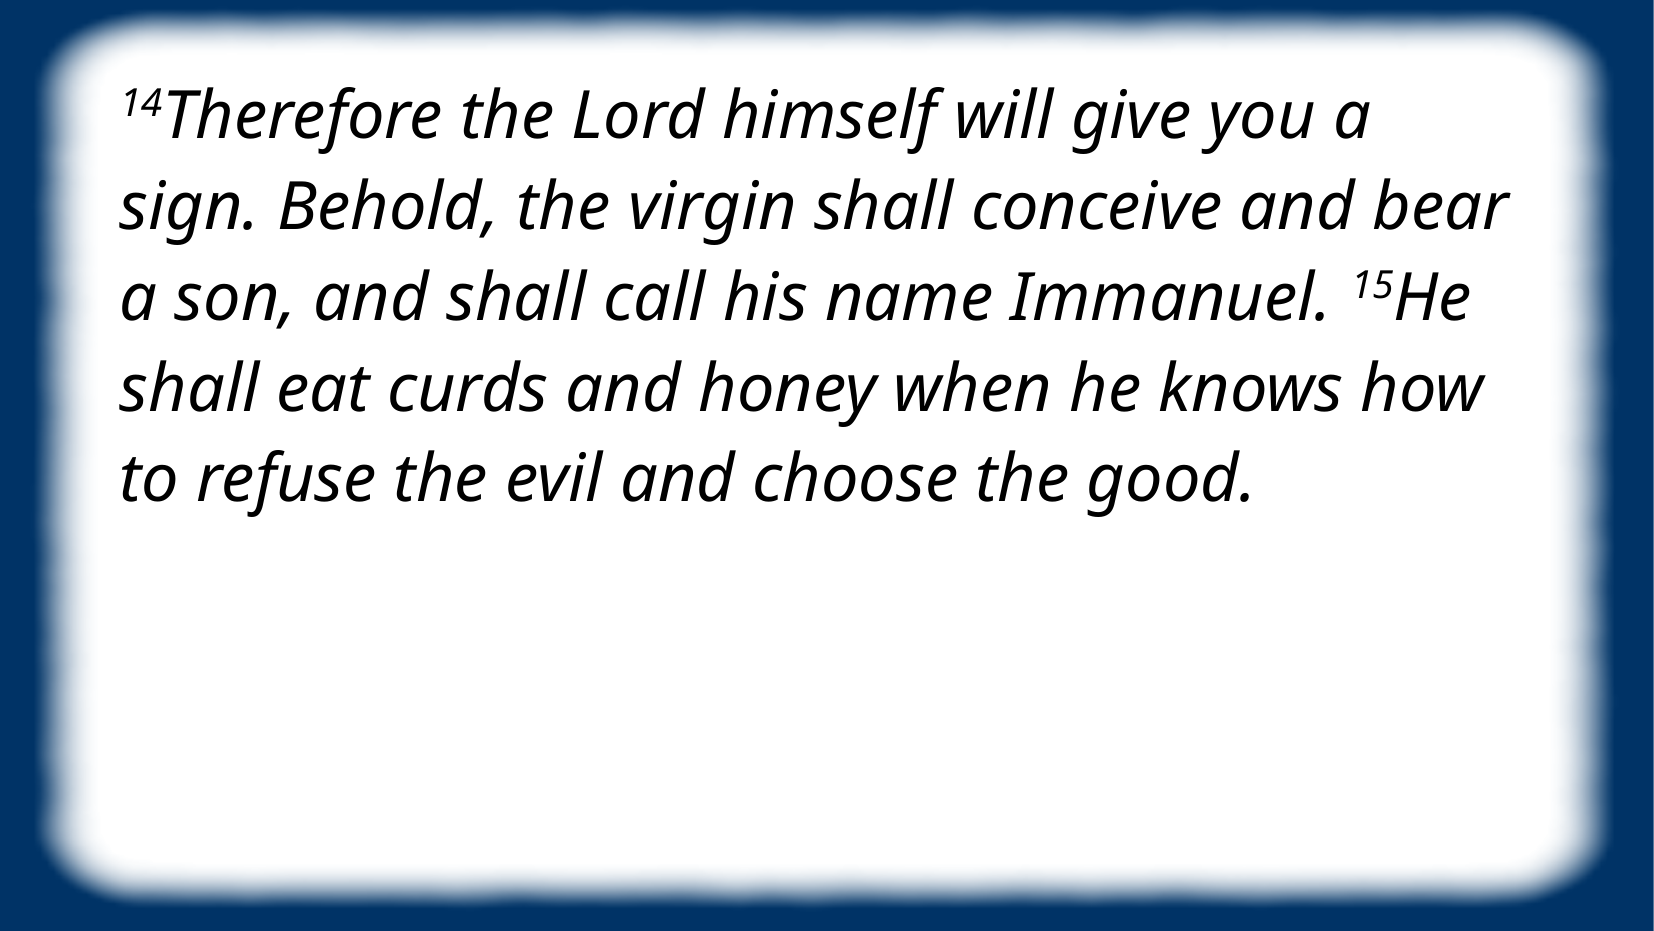

14Therefore the Lord himself will give you a sign. Behold, the virgin shall conceive and bear a son, and shall call his name Immanuel. 15He shall eat curds and honey when he knows how to refuse the evil and choose the good.